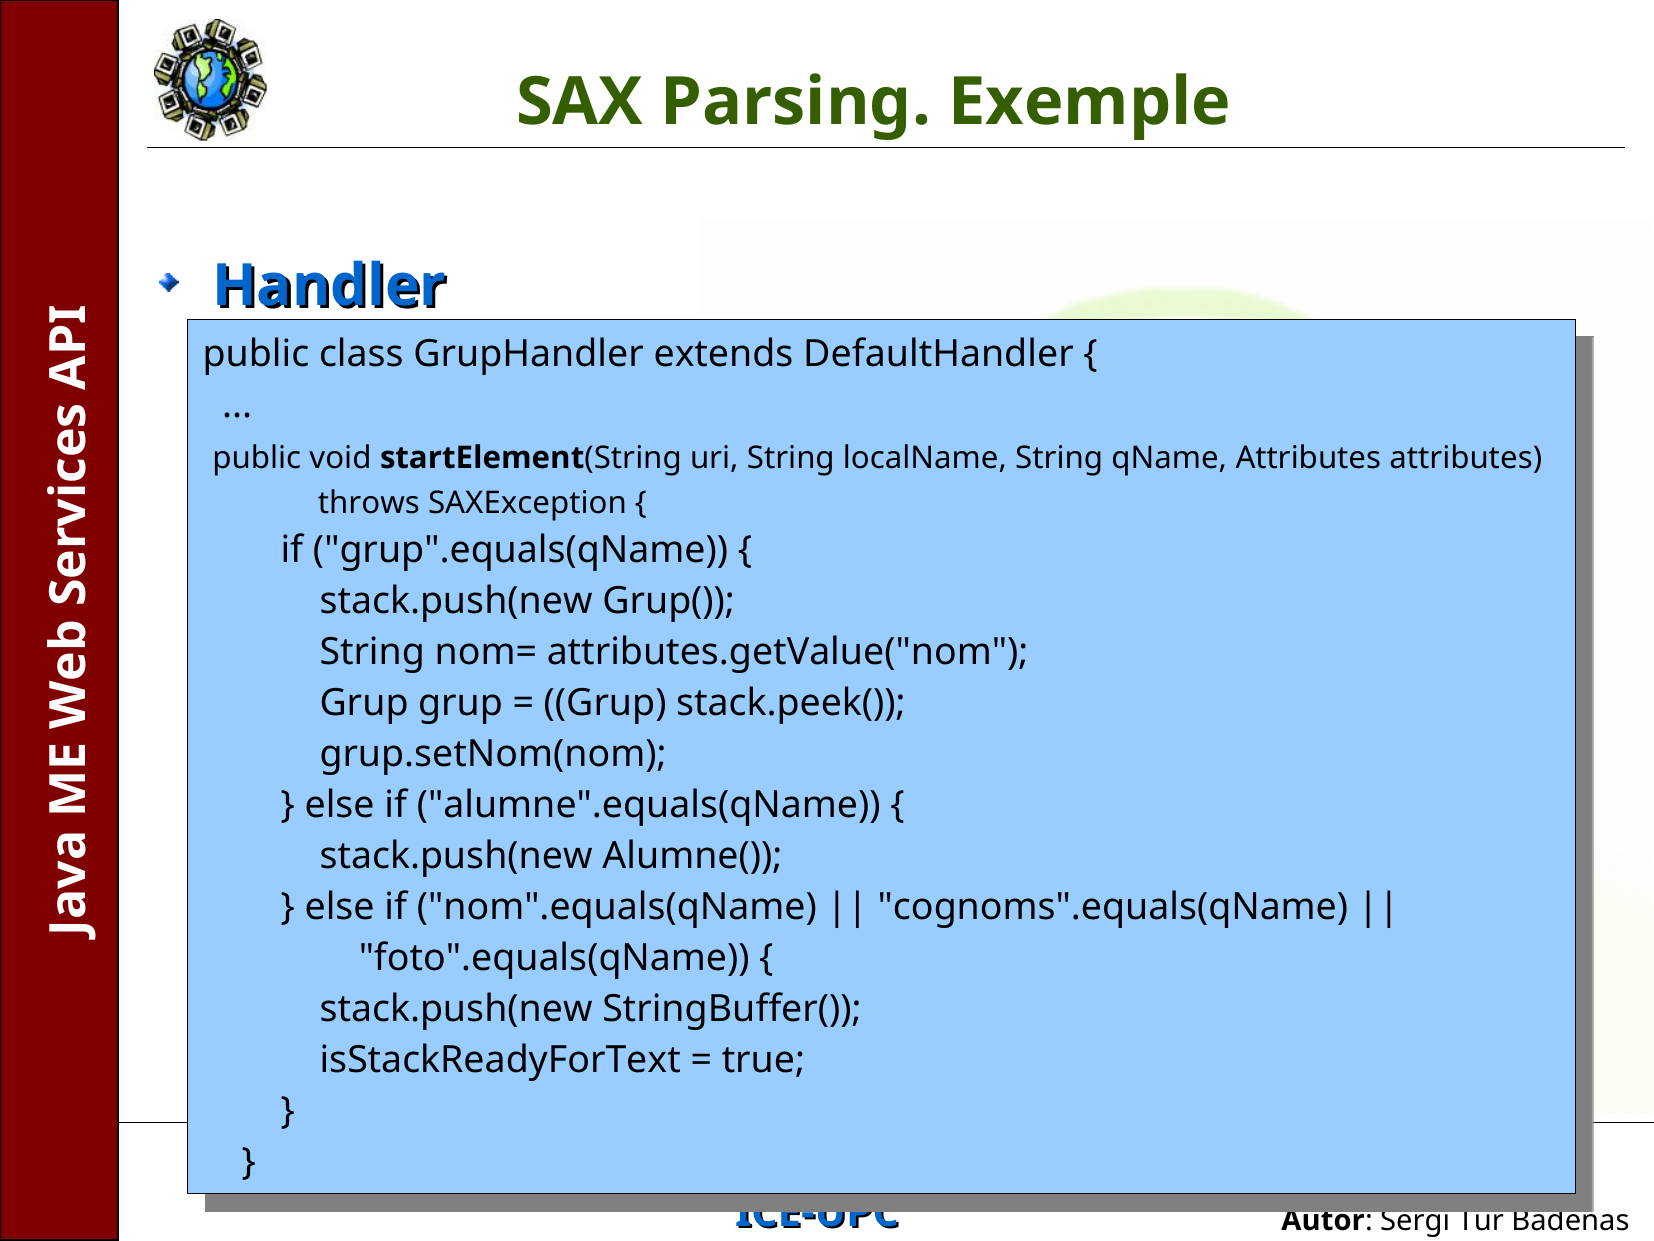

# SAX Parsing. Exemple
Handler
public class GrupHandler extends DefaultHandler {
 ...
 public void startElement(String uri, String localName, String qName, Attributes attributes) throws SAXException {
 if ("grup".equals(qName)) {
 stack.push(new Grup());
 String nom= attributes.getValue("nom");
 Grup grup = ((Grup) stack.peek());
 grup.setNom(nom);
 } else if ("alumne".equals(qName)) {
 stack.push(new Alumne());
 } else if ("nom".equals(qName) || "cognoms".equals(qName) ||
 "foto".equals(qName)) {
 stack.push(new StringBuffer());
 isStackReadyForText = true;
 }
 }